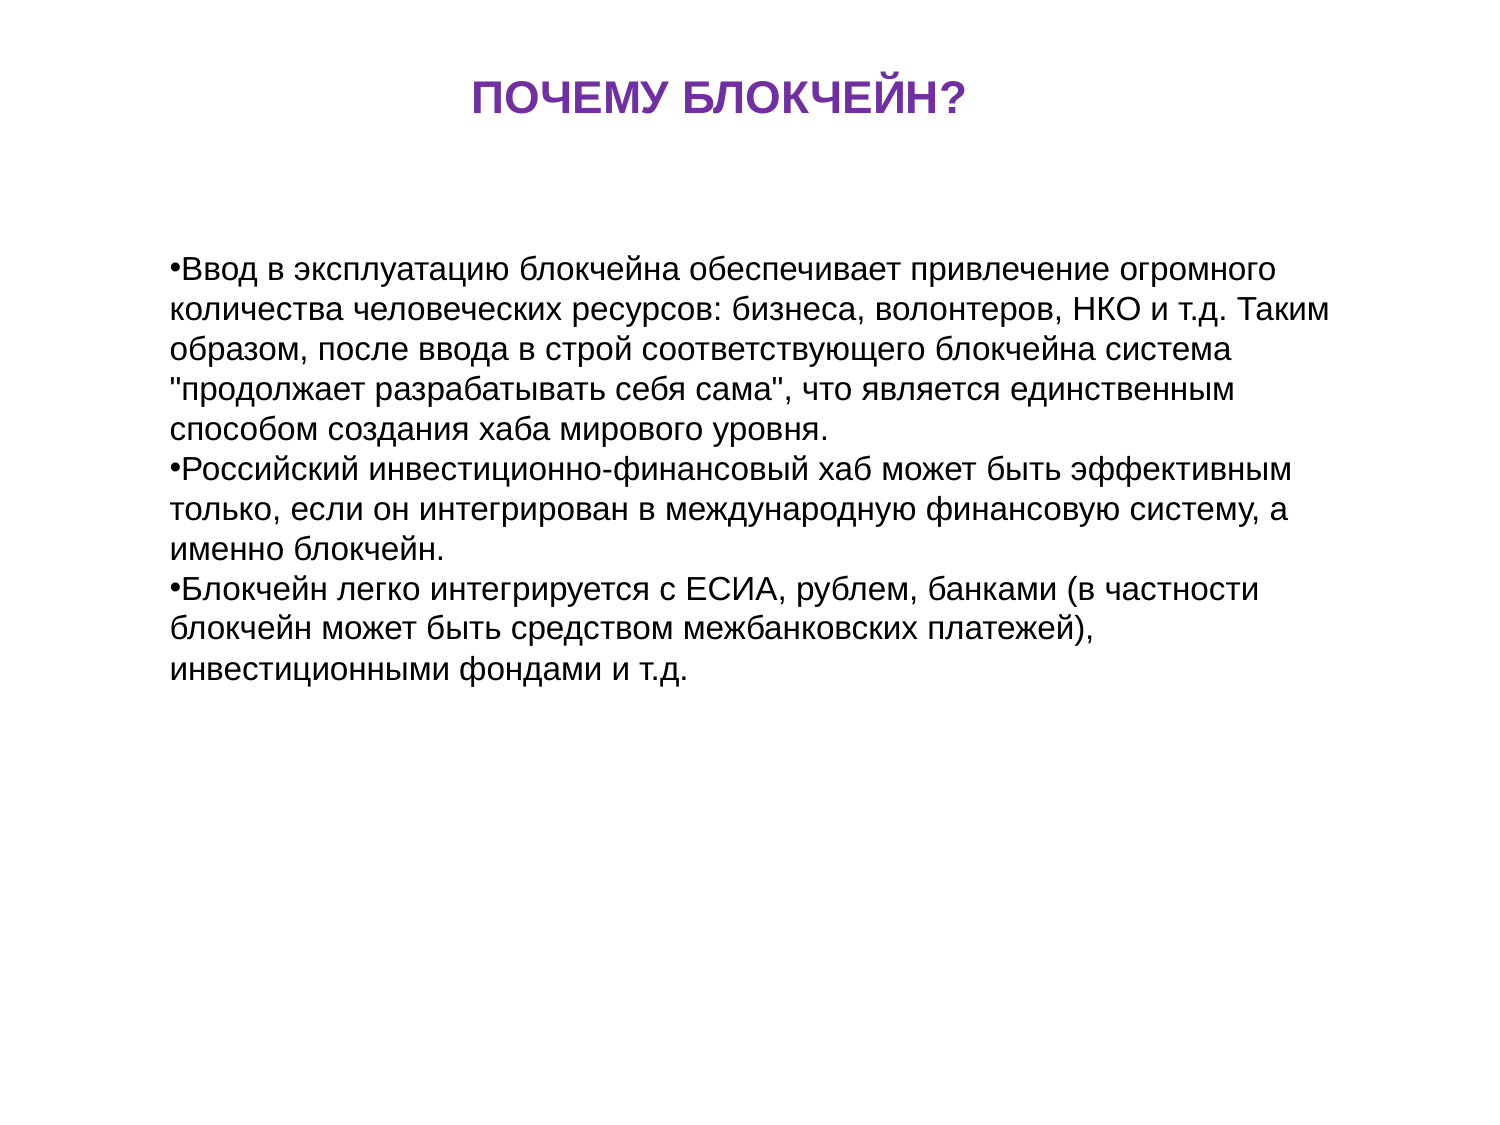

ПОЧЕМУ БЛОКЧЕЙН?
Ввод в эксплуатацию блокчейна обеспечивает привлечение огромного количества человеческих ресурсов: бизнеса, волонтеров, НКО и т.д. Таким образом, после ввода в строй соответствующего блокчейна система "продолжает разрабатывать себя сама", что является единственным способом создания хаба мирового уровня.
Российский инвестиционно-финансовый хаб может быть эффективным только, если он интегрирован в международную финансовую систему, а именно блокчейн.
Блокчейн легко интегрируется с ЕСИА, рублем, банками (в частности блокчейн может быть средством межбанковских платежей), инвестиционными фондами и т.д.